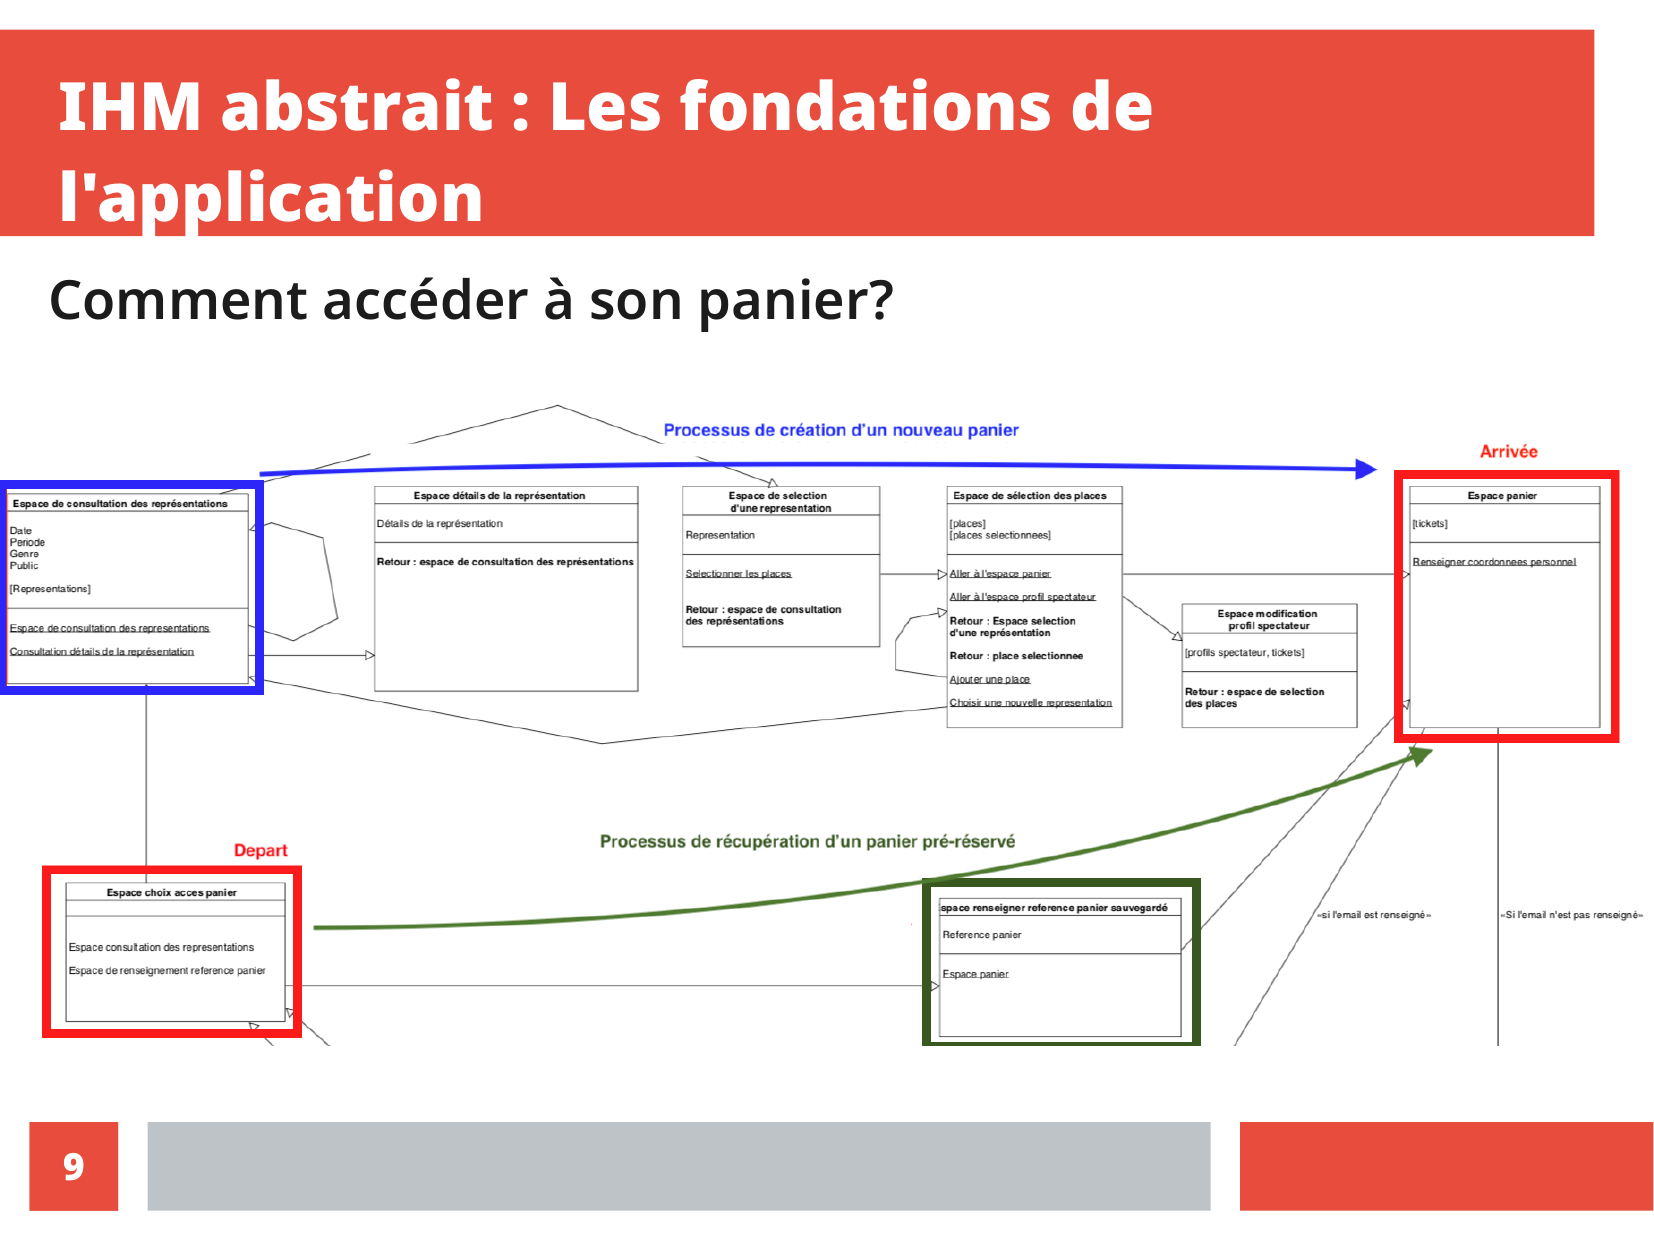

# IHM abstrait : Les fondations de l'application
Comment accéder à son panier?
9